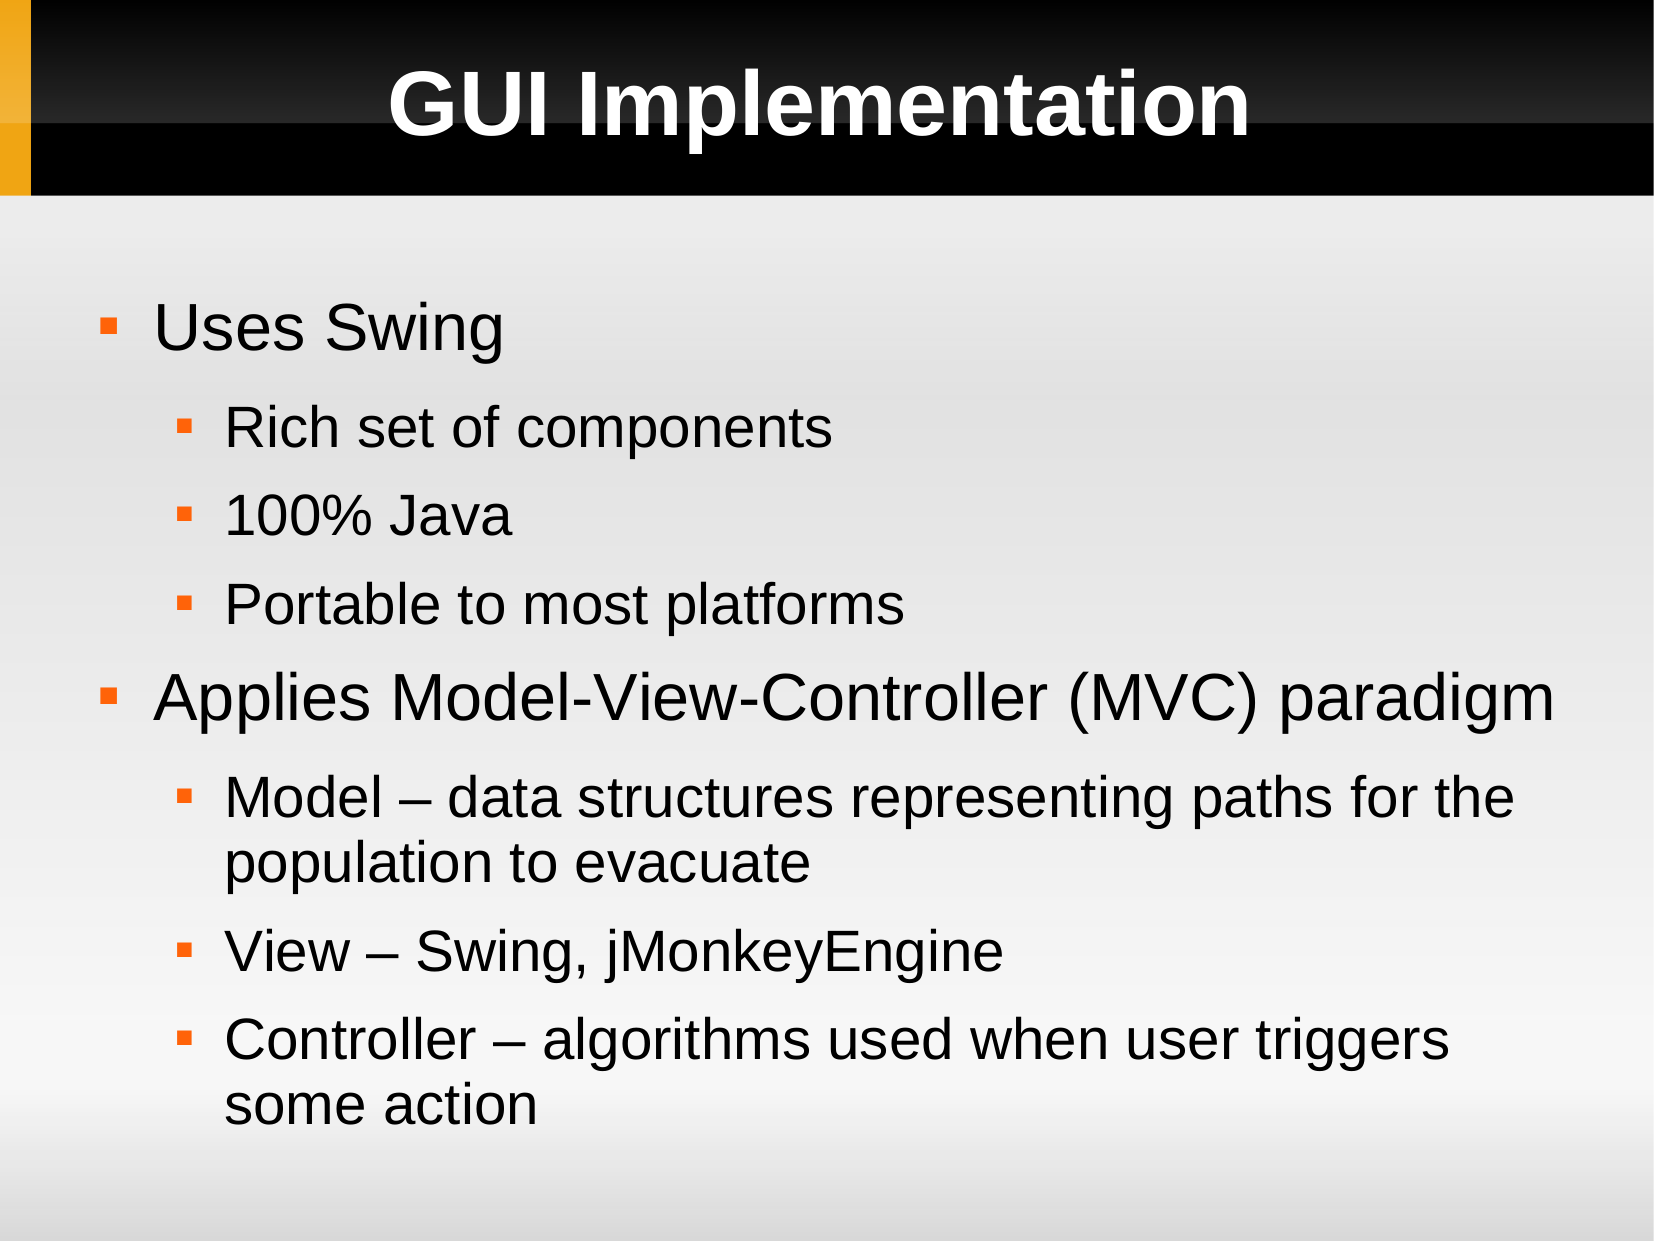

# GUI Implementation
Uses Swing
Rich set of components
100% Java
Portable to most platforms
Applies Model-View-Controller (MVC) paradigm
Model – data structures representing paths for the population to evacuate
View – Swing, jMonkeyEngine
Controller – algorithms used when user triggers some action